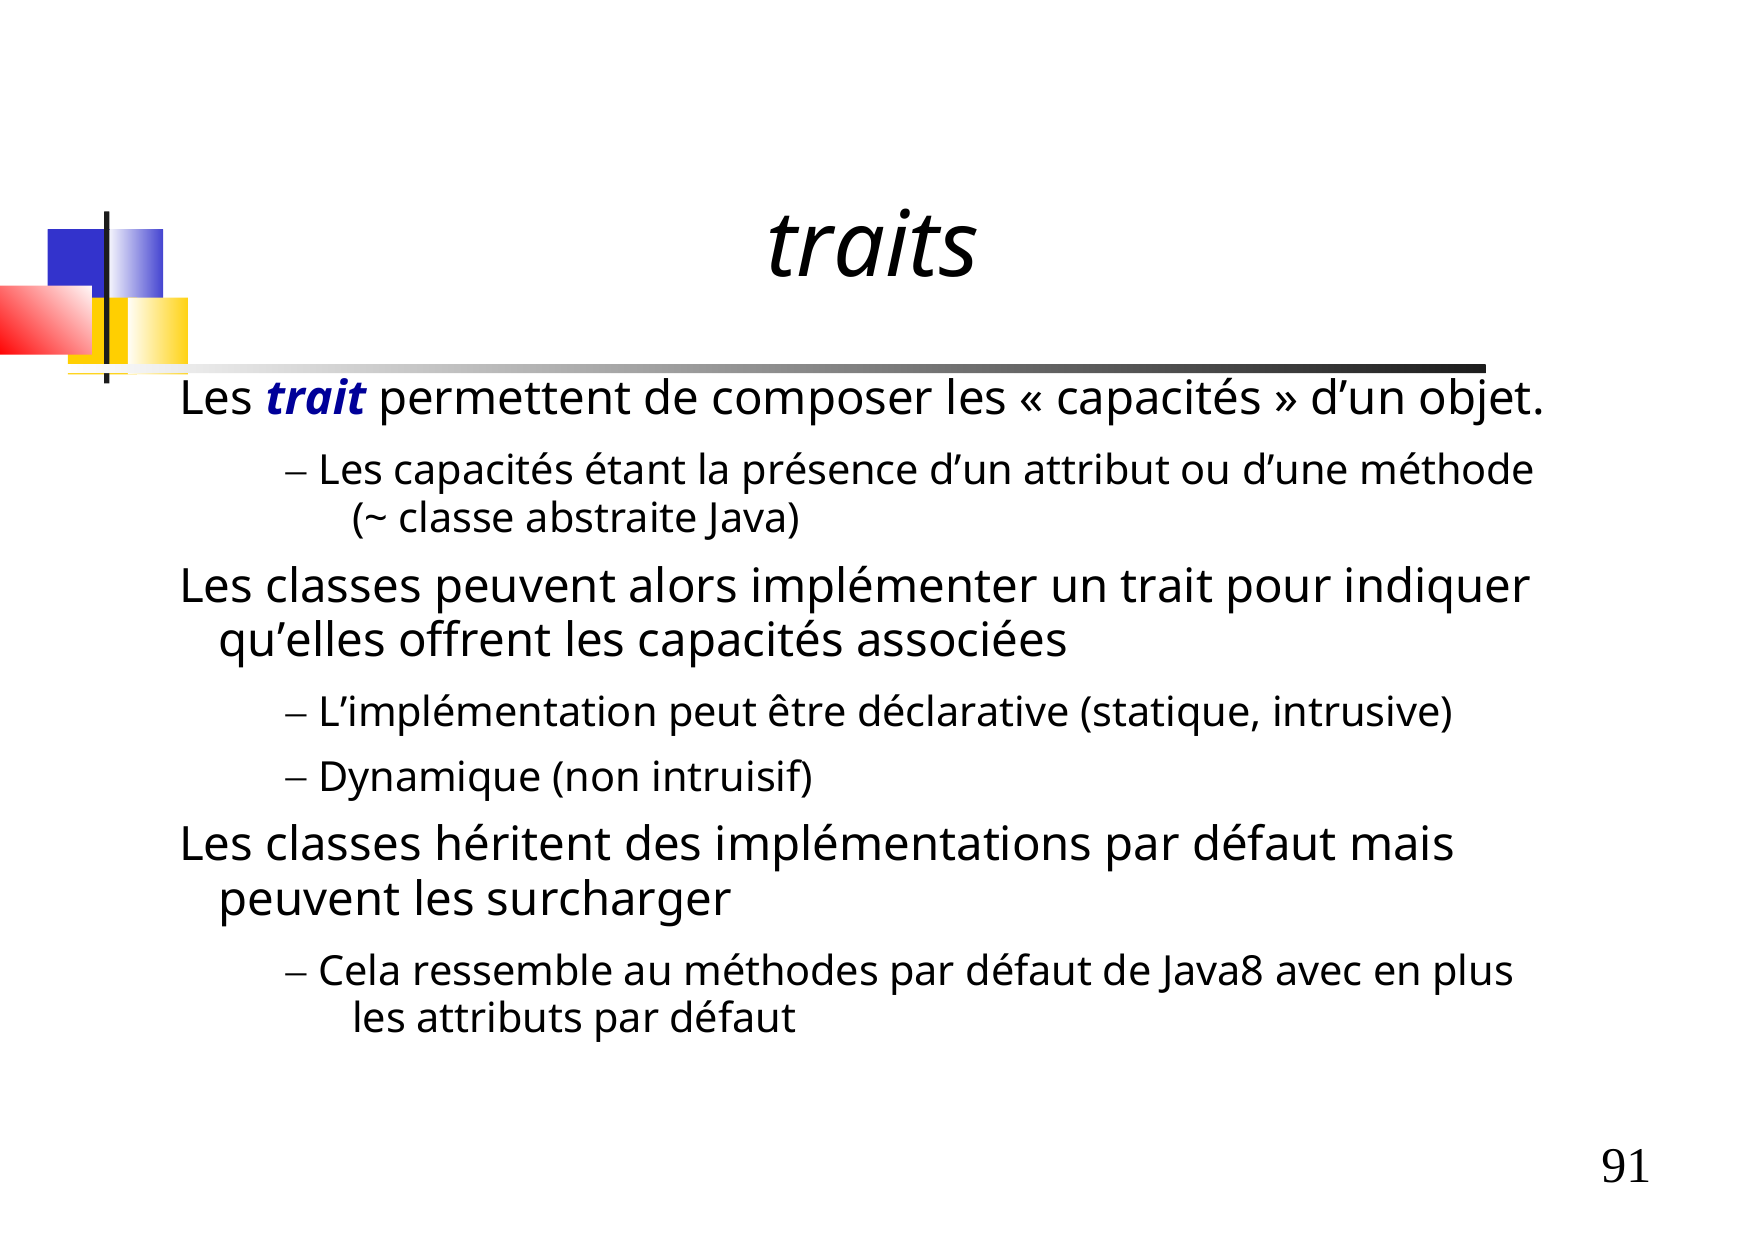

# traits
Les trait permettent de composer les « capacités » d’un objet.
Les capacités étant la présence d’un attribut ou d’une méthode (~ classe abstraite Java)
Les classes peuvent alors implémenter un trait pour indiquer qu’elles offrent les capacités associées
L’implémentation peut être déclarative (statique, intrusive)
Dynamique (non intruisif)
Les classes héritent des implémentations par défaut mais peuvent les surcharger
Cela ressemble au méthodes par défaut de Java8 avec en plus les attributs par défaut